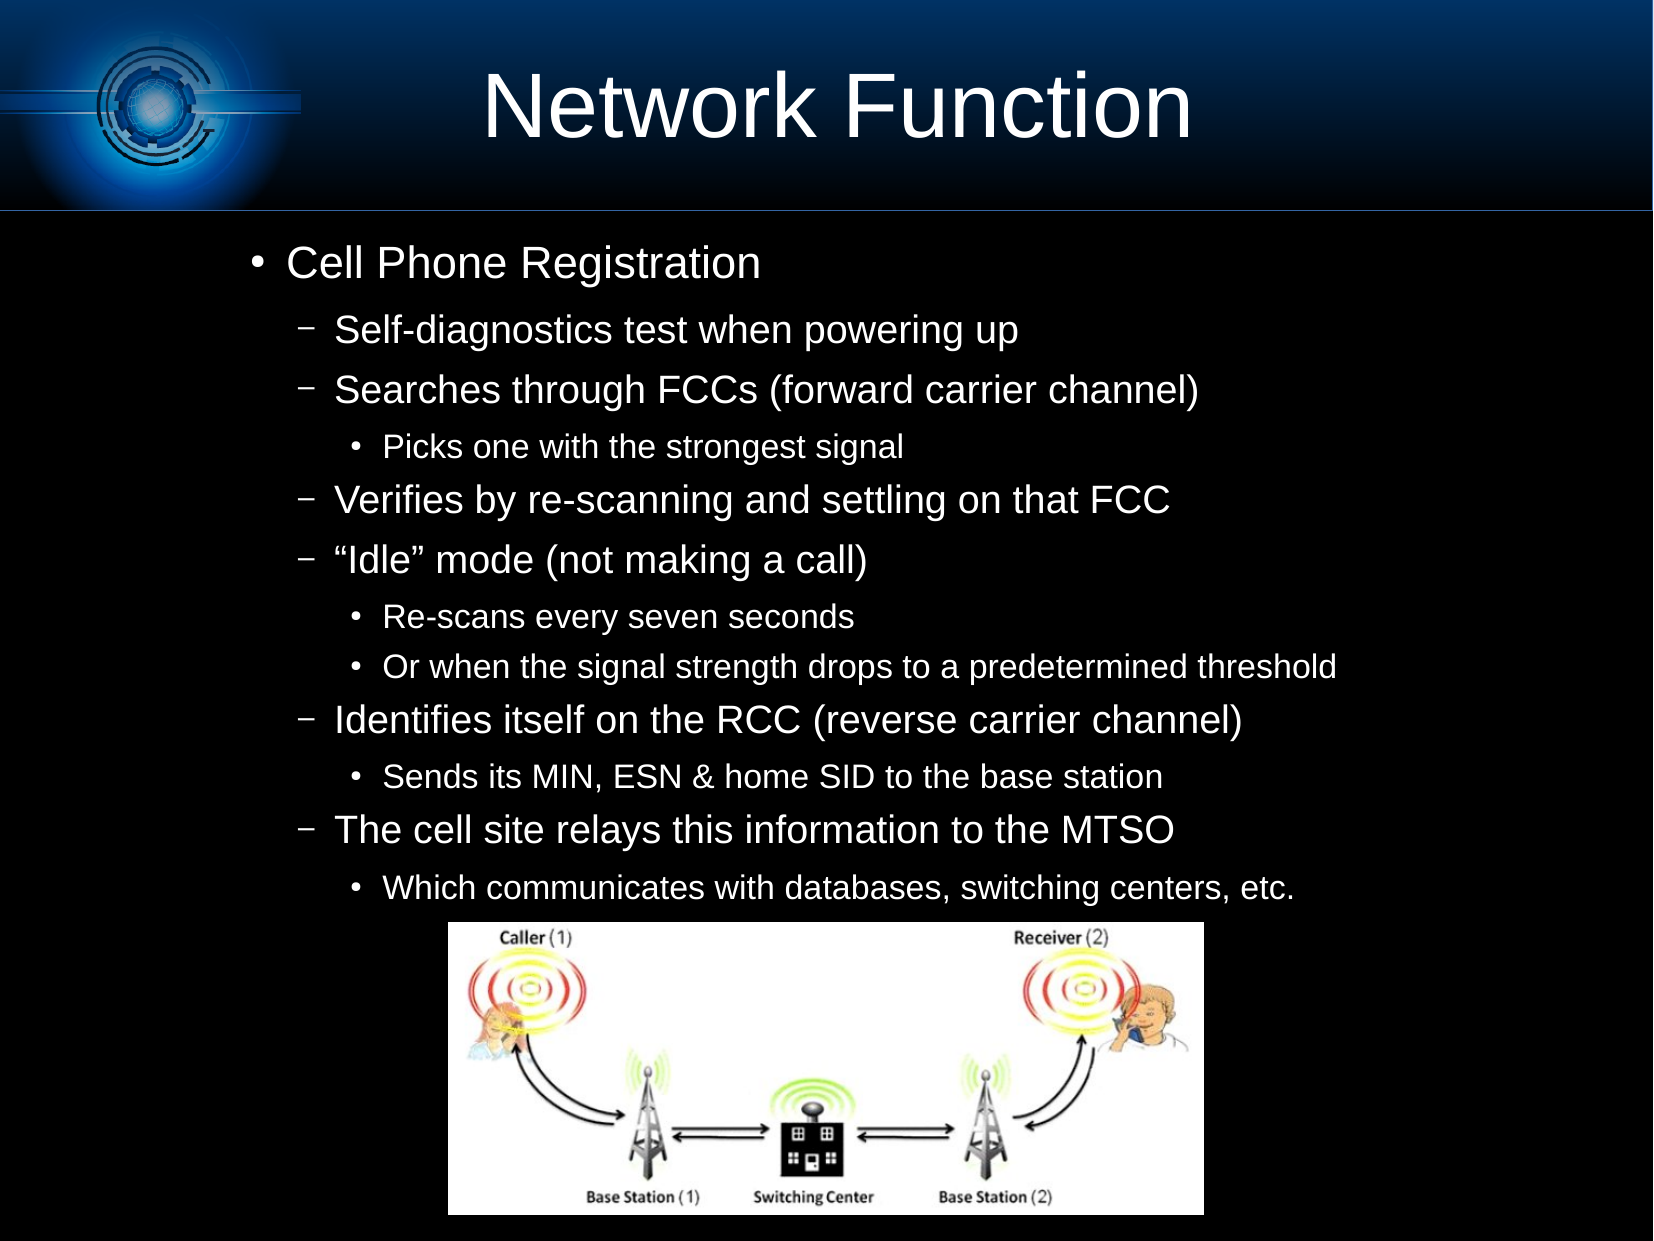

# Network Function
Cell Phone Registration
Self-diagnostics test when powering up
Searches through FCCs (forward carrier channel)
Picks one with the strongest signal
Verifies by re-scanning and settling on that FCC
“Idle” mode (not making a call)
Re-scans every seven seconds
Or when the signal strength drops to a predetermined threshold
Identifies itself on the RCC (reverse carrier channel)
Sends its MIN, ESN & home SID to the base station
The cell site relays this information to the MTSO
Which communicates with databases, switching centers, etc.